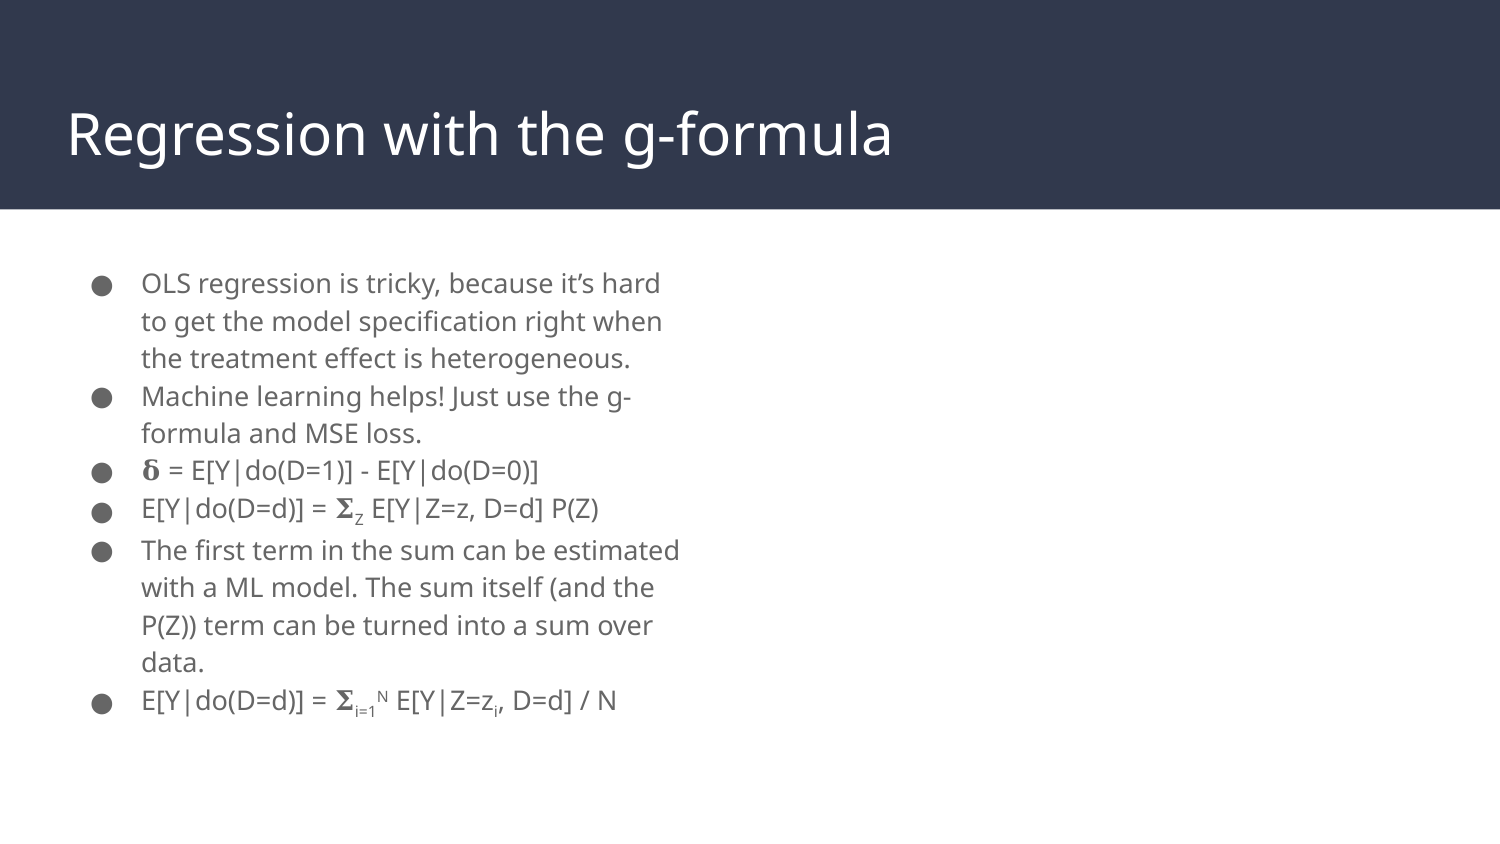

# Regression with the g-formula
OLS regression is tricky, because it’s hard to get the model specification right when the treatment effect is heterogeneous.
Machine learning helps! Just use the g-formula and MSE loss.
𝛅 = E[Y|do(D=1)] - E[Y|do(D=0)]
E[Y|do(D=d)] = 𝚺Z E[Y|Z=z, D=d] P(Z)
The first term in the sum can be estimated with a ML model. The sum itself (and the P(Z)) term can be turned into a sum over data.
E[Y|do(D=d)] = 𝚺i=1N E[Y|Z=zi, D=d] / N